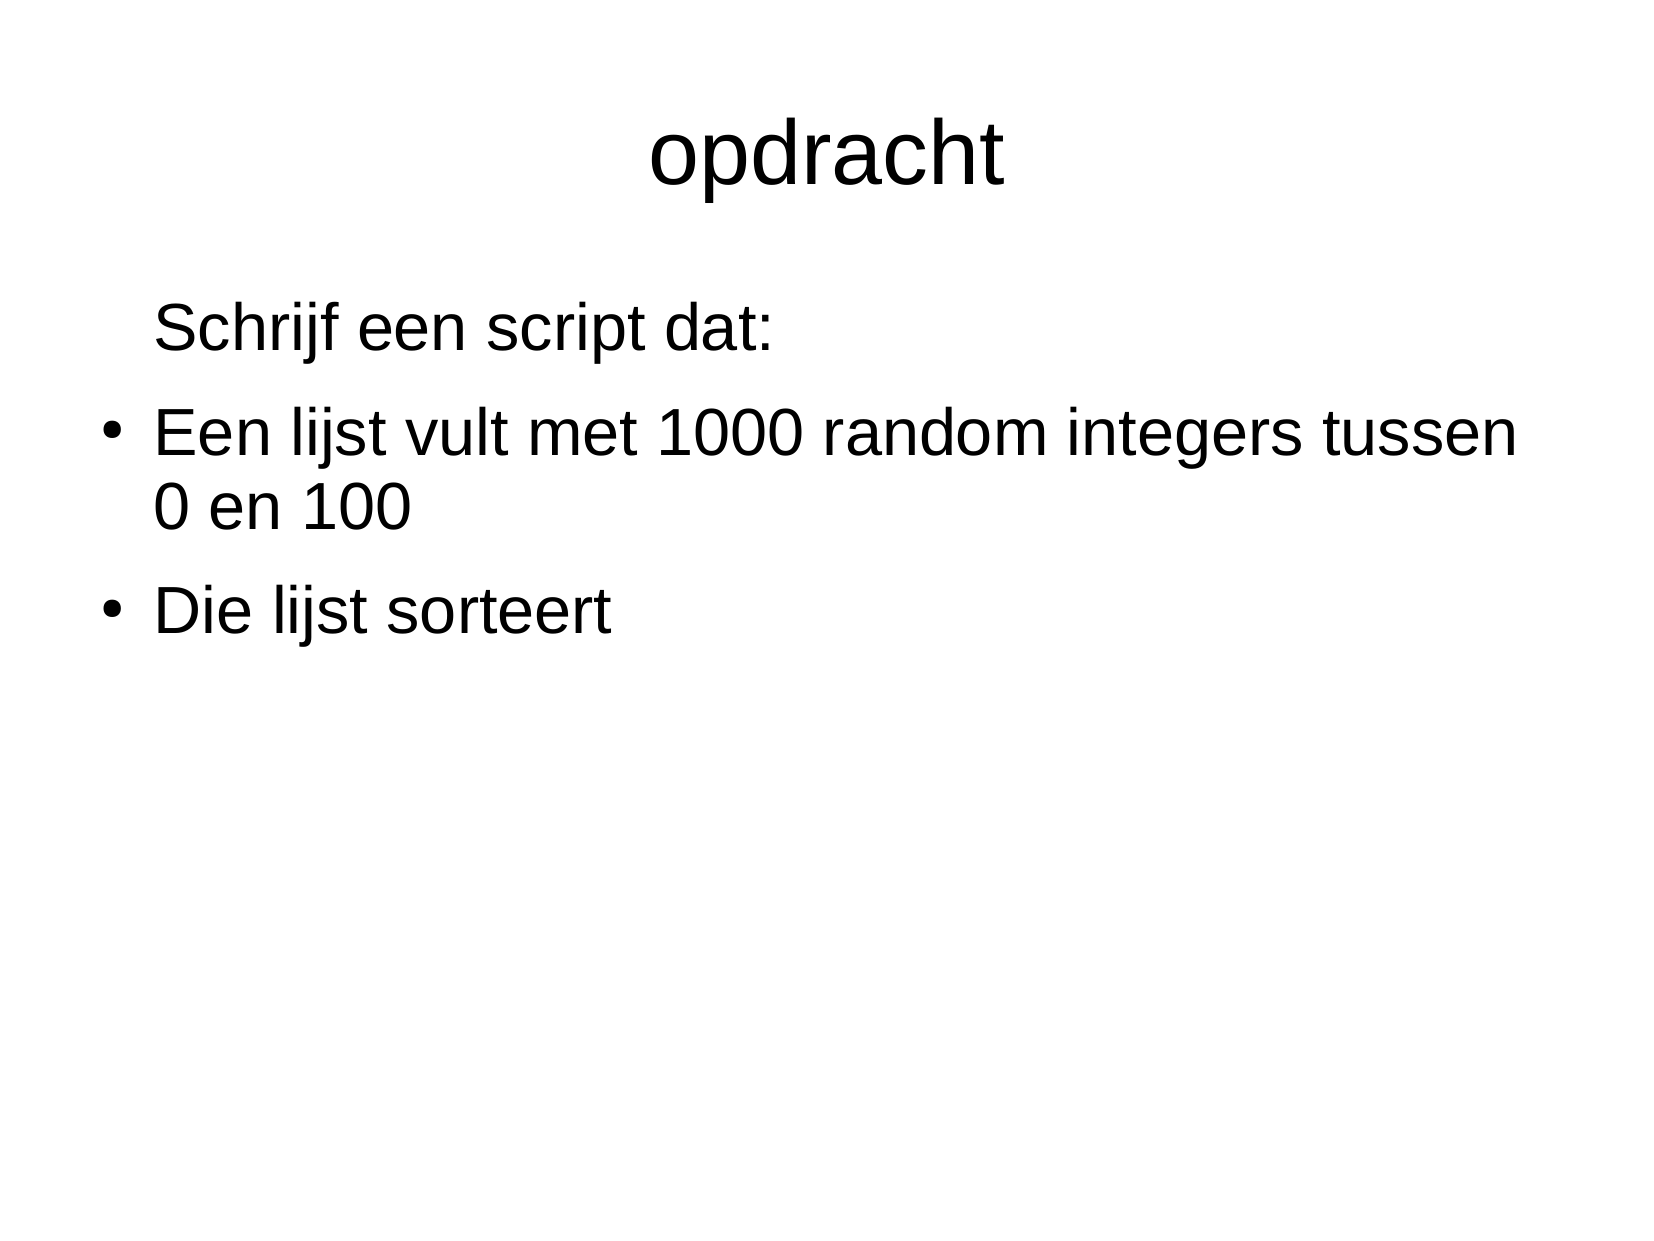

# opdracht
Schrijf een script dat:
Een lijst vult met 1000 random integers tussen 0 en 100
Die lijst sorteert